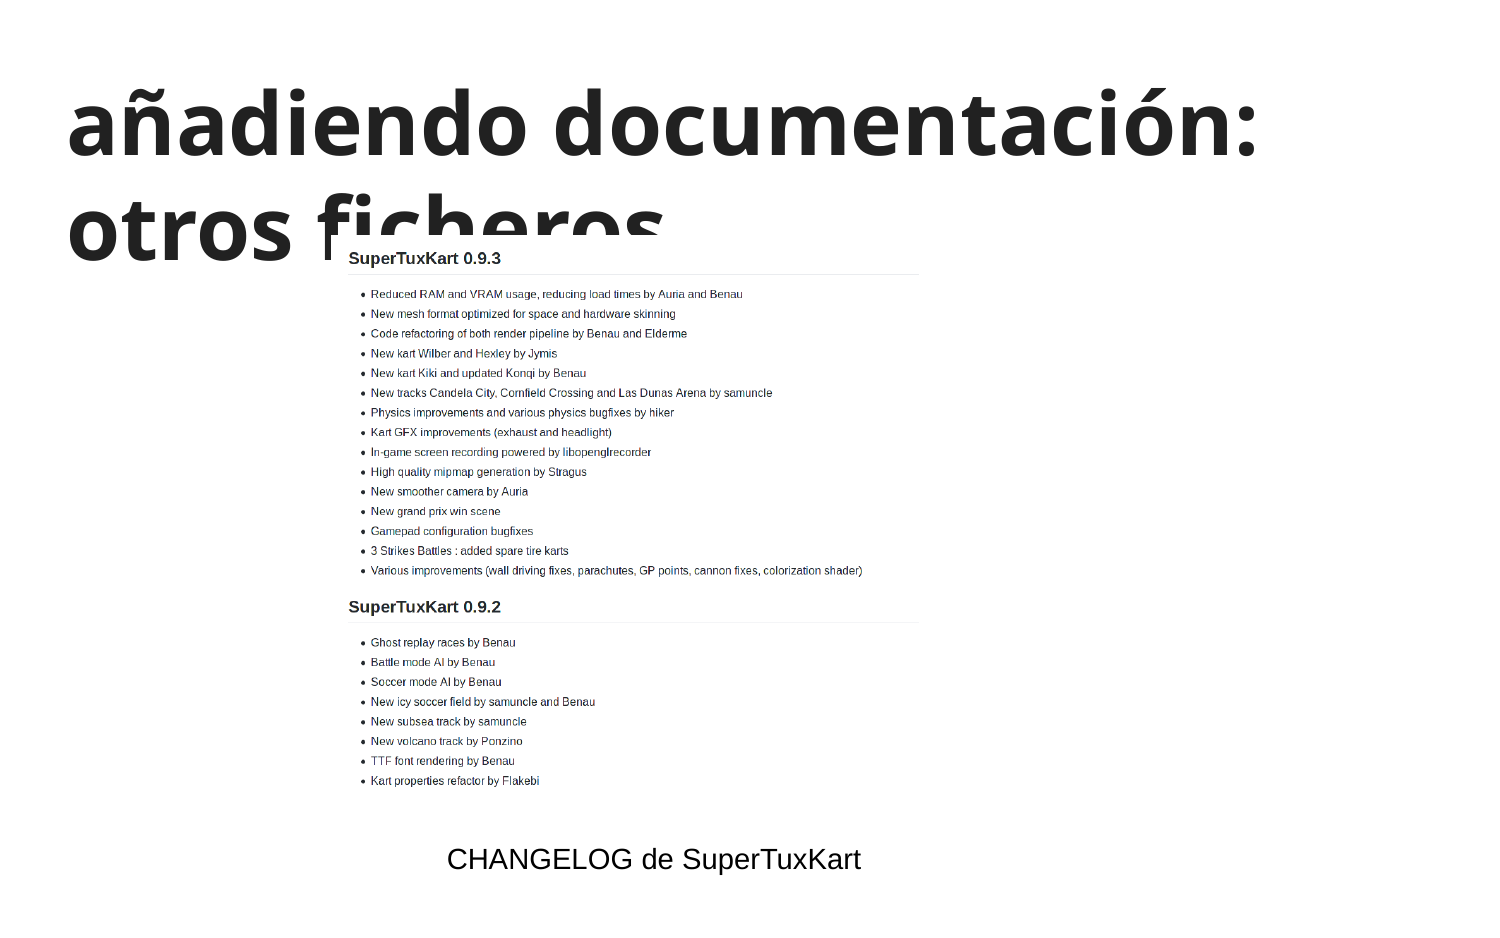

# añadiendo documentación: otros ficheros
CHANGELOG de SuperTuxKart